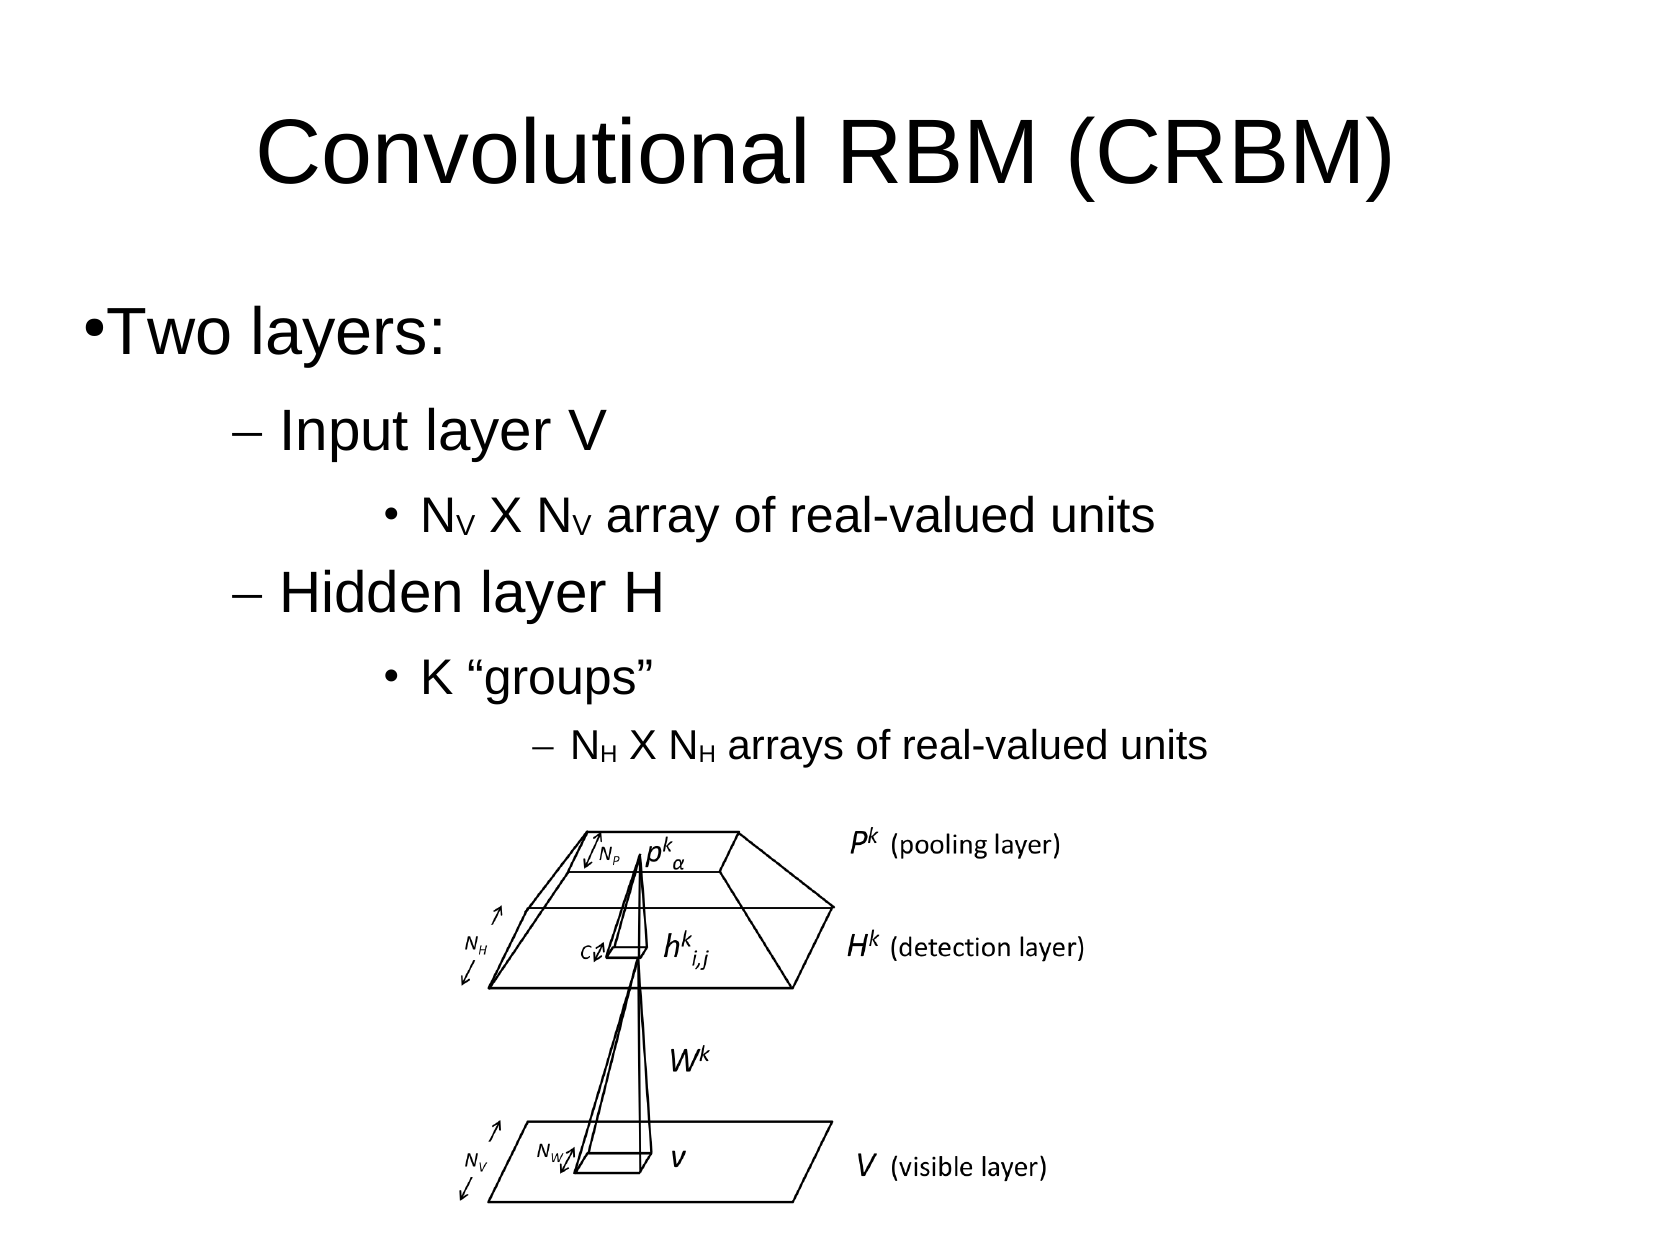

# Convolutional RBM (CRBM)
Two layers:
Input layer V
NV X NV array of real-valued units
Hidden layer H
K “groups”
NH X NH arrays of real-valued units